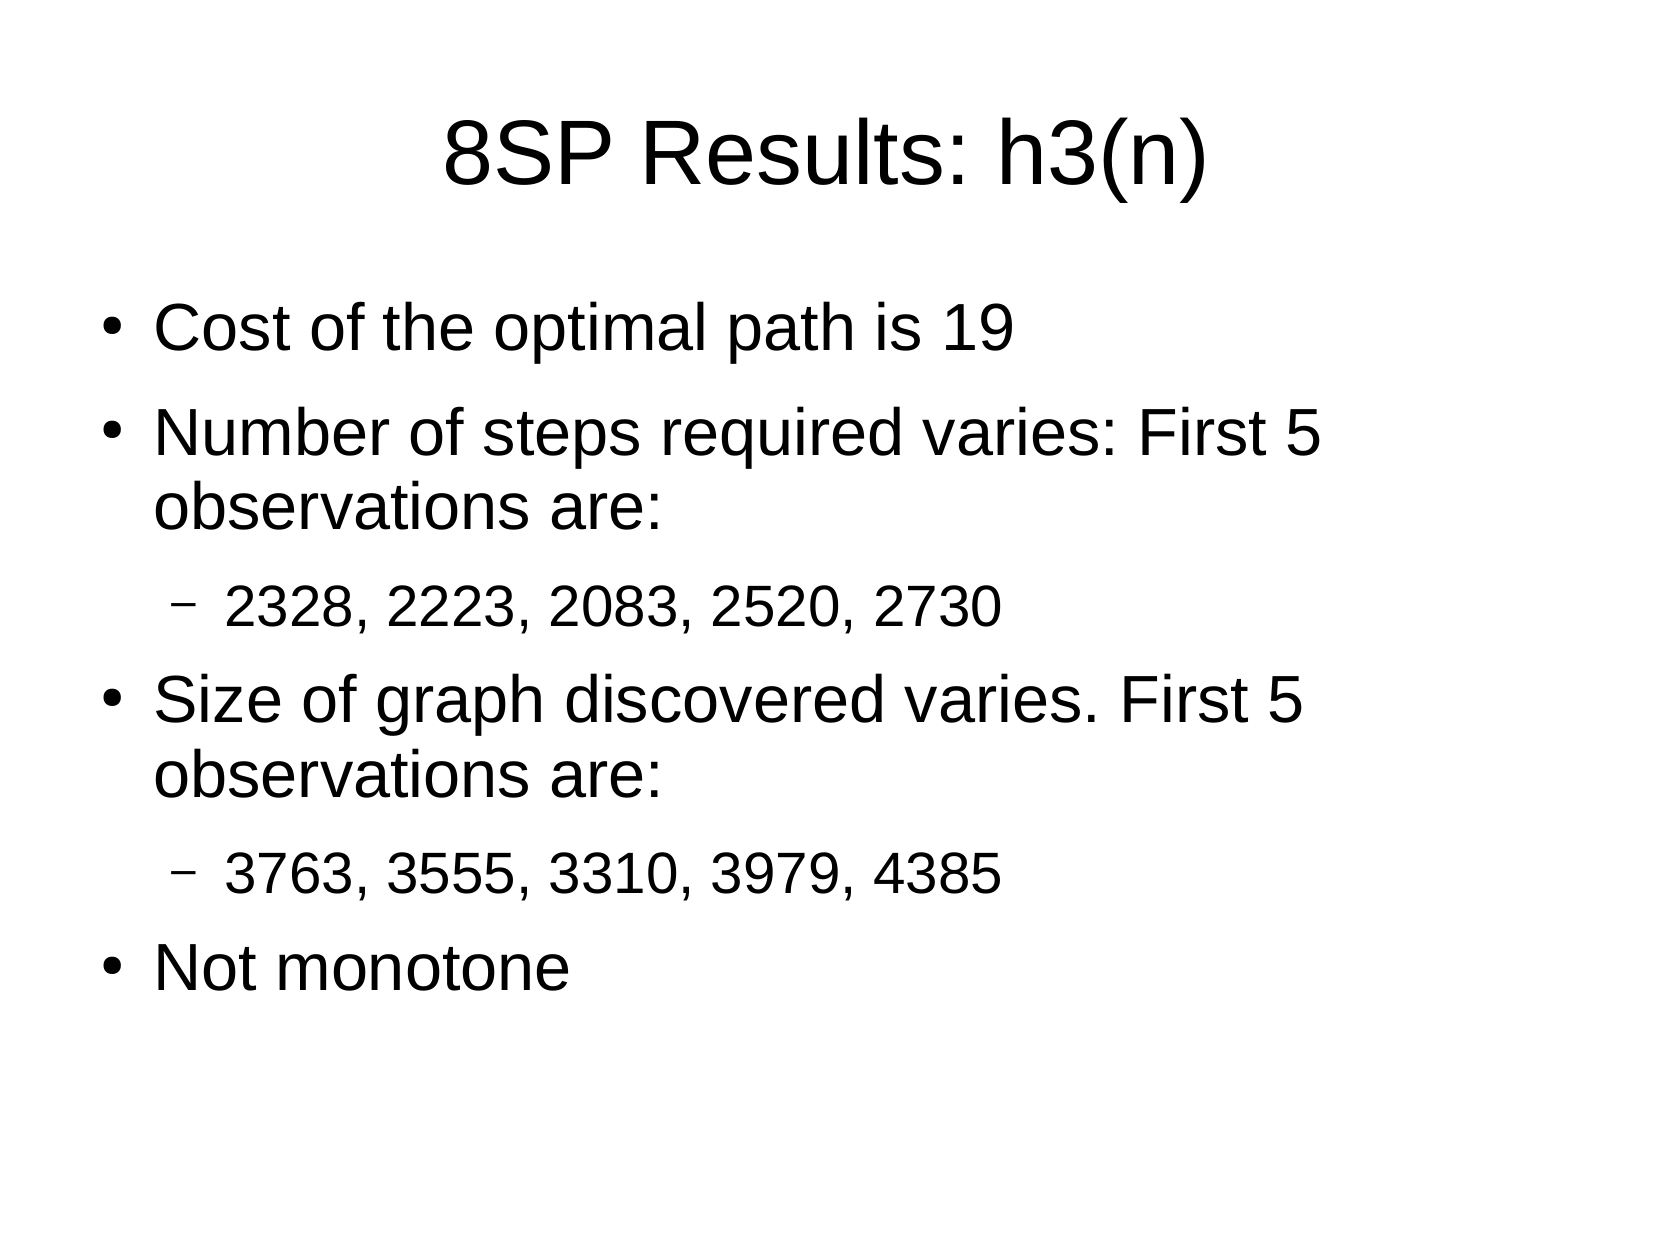

# 8SP Results: h3(n)
Cost of the optimal path is 19
Number of steps required varies: First 5 observations are:
2328, 2223, 2083, 2520, 2730
Size of graph discovered varies. First 5 observations are:
3763, 3555, 3310, 3979, 4385
Not monotone